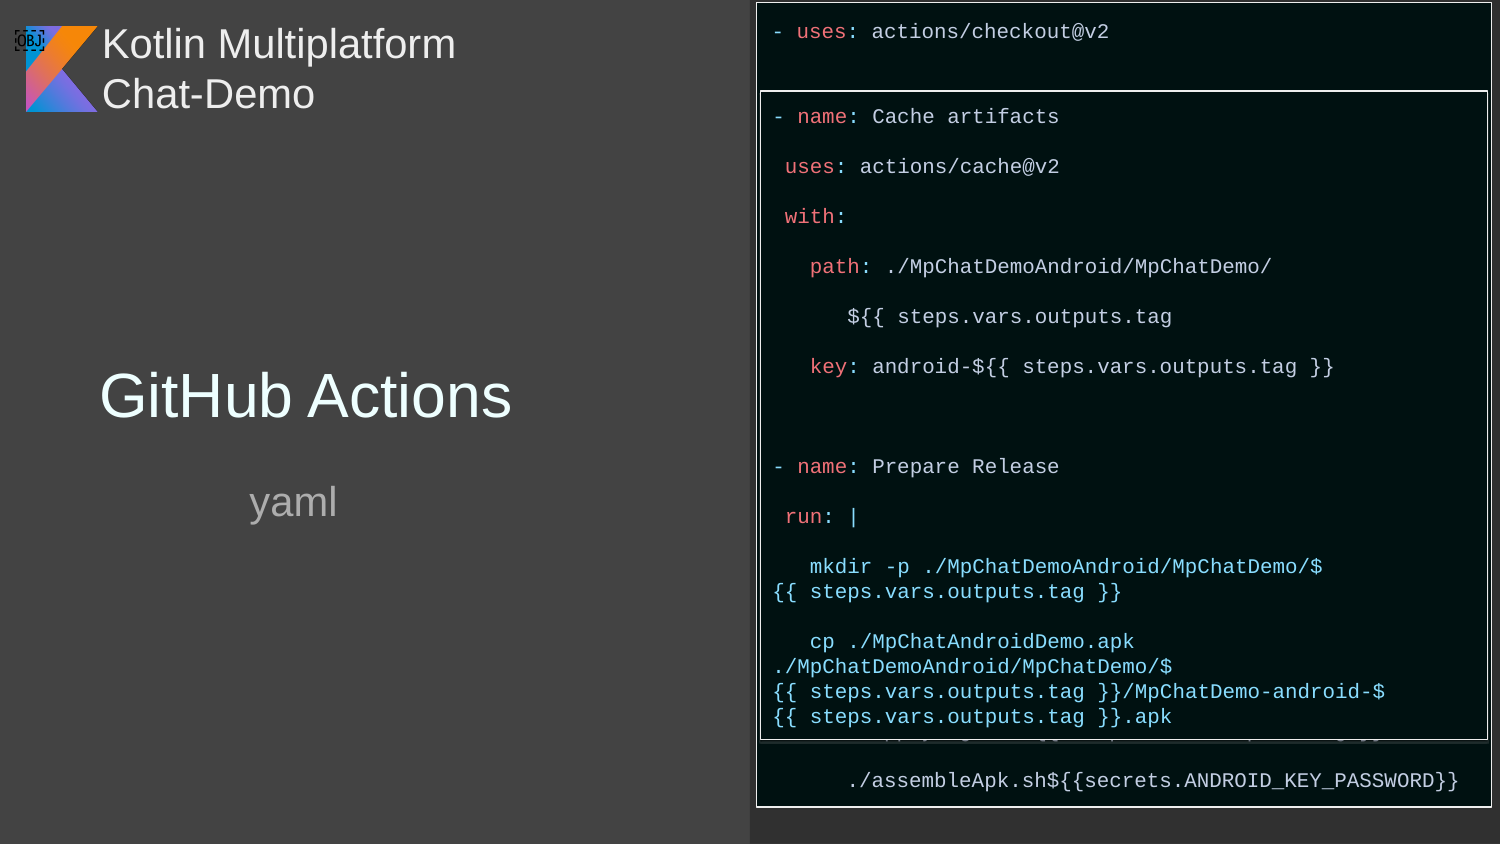

- uses: actions/checkout@v2
- uses: actions/setup-java@v1
 with:
 java-version: 15
- name: Setup Android SDK
 uses: android-actions/setup-android@v2
- name: Set output
 id: vars
 run: echo ::set-output name=tag::${GITHUB_REF#refs/*/}
- name: Build with Gradle
 run: ./applyTag.sh ${{ steps.vars.outputs.tag }} &&
./assembleApk.sh${{secrets.ANDROID_KEY_PASSWORD}}
- name: Cache artifacts
 uses: actions/cache@v2
 with:
 path: ./MpChatDemoAndroid/MpChatDemo/
${{ steps.vars.outputs.tag
 key: android-${{ steps.vars.outputs.tag }}
- name: Prepare Release
 run: |
 mkdir -p ./MpChatDemoAndroid/MpChatDemo/${{ steps.vars.outputs.tag }}
 cp ./MpChatAndroidDemo.apk ./MpChatDemoAndroid/MpChatDemo/${{ steps.vars.outputs.tag }}/MpChatDemo-android-${{ steps.vars.outputs.tag }}.apk
name: MpChatDemo CI
on:
 push:
 tags:
 - 'v*.*.*'
jobs:
 build-android:
 runs-on: ubuntu-latest
 steps:
	…
# GitHub Actions
yaml